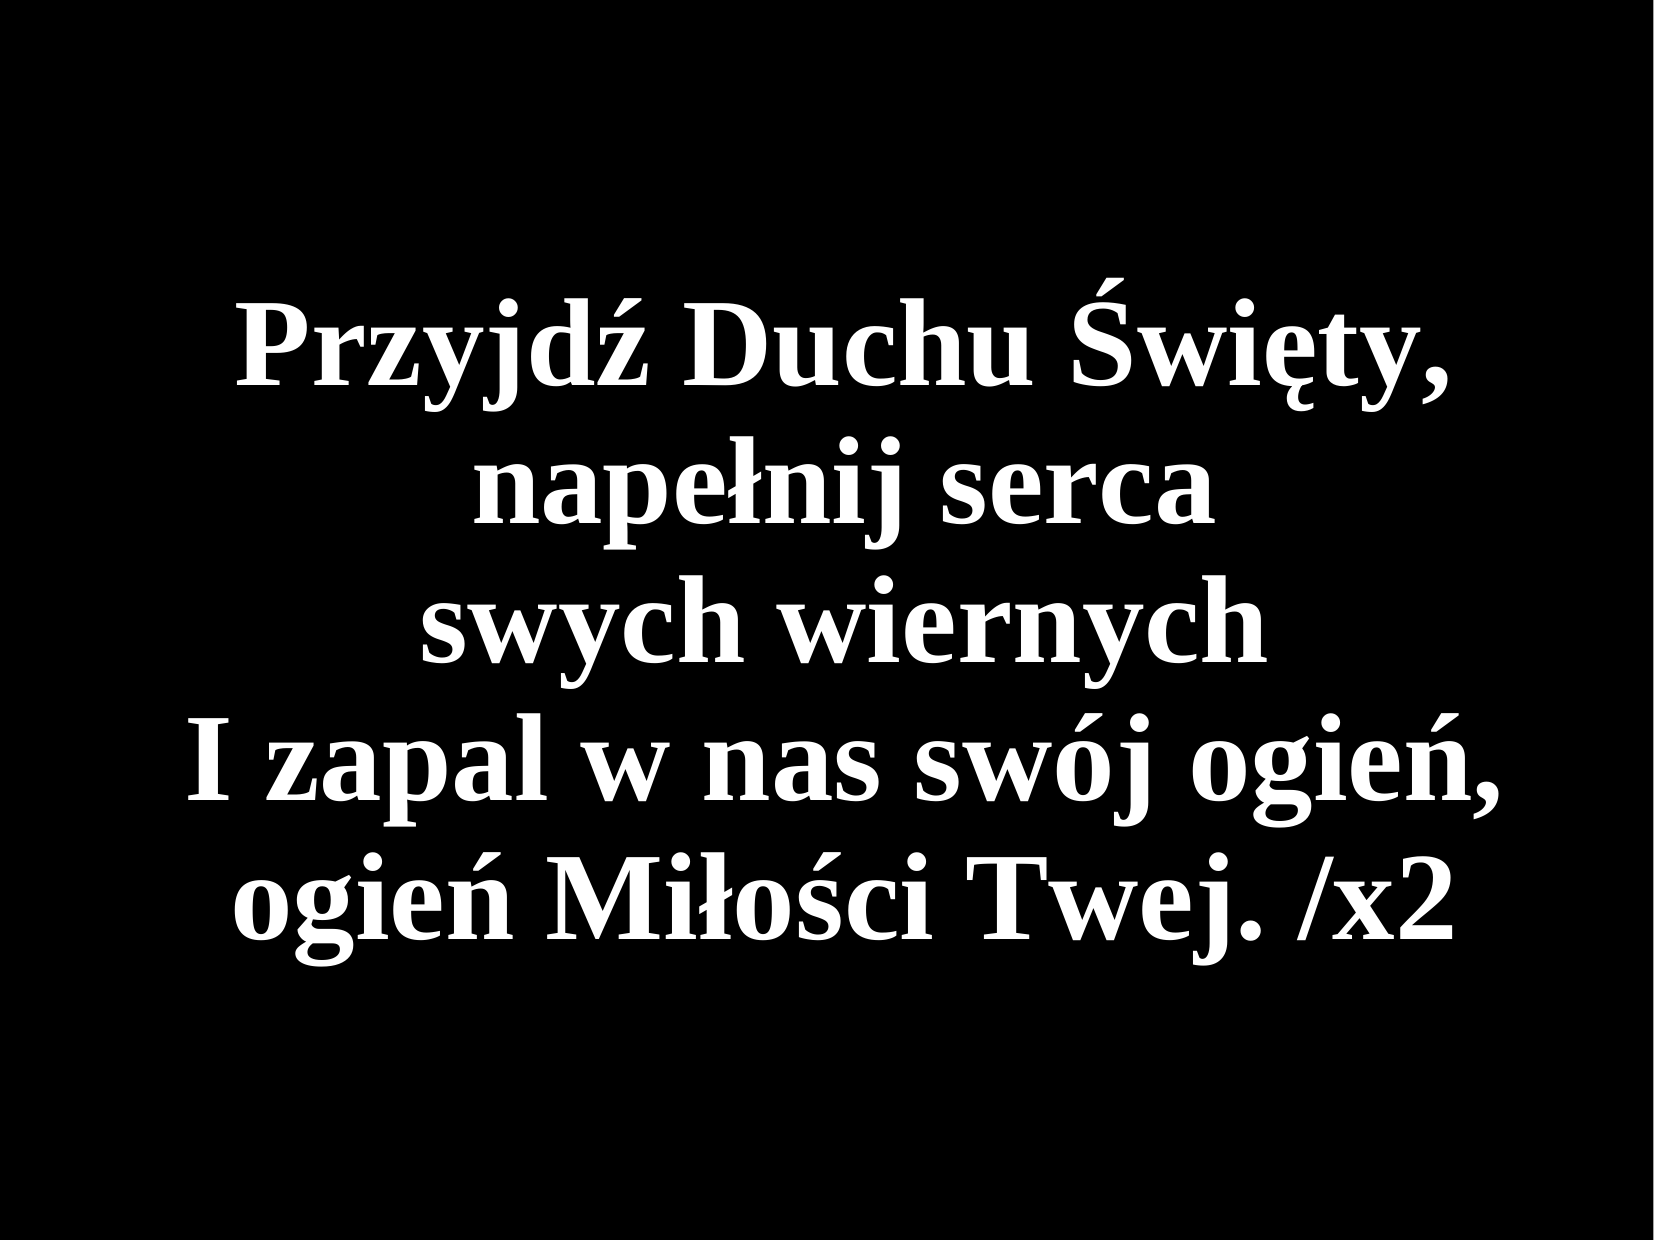

# Przyjdź Duchu Święty,
napełnij serca
swych wiernych
I zapal w nas swój ogień,
ogień Miłości Twej. /x2